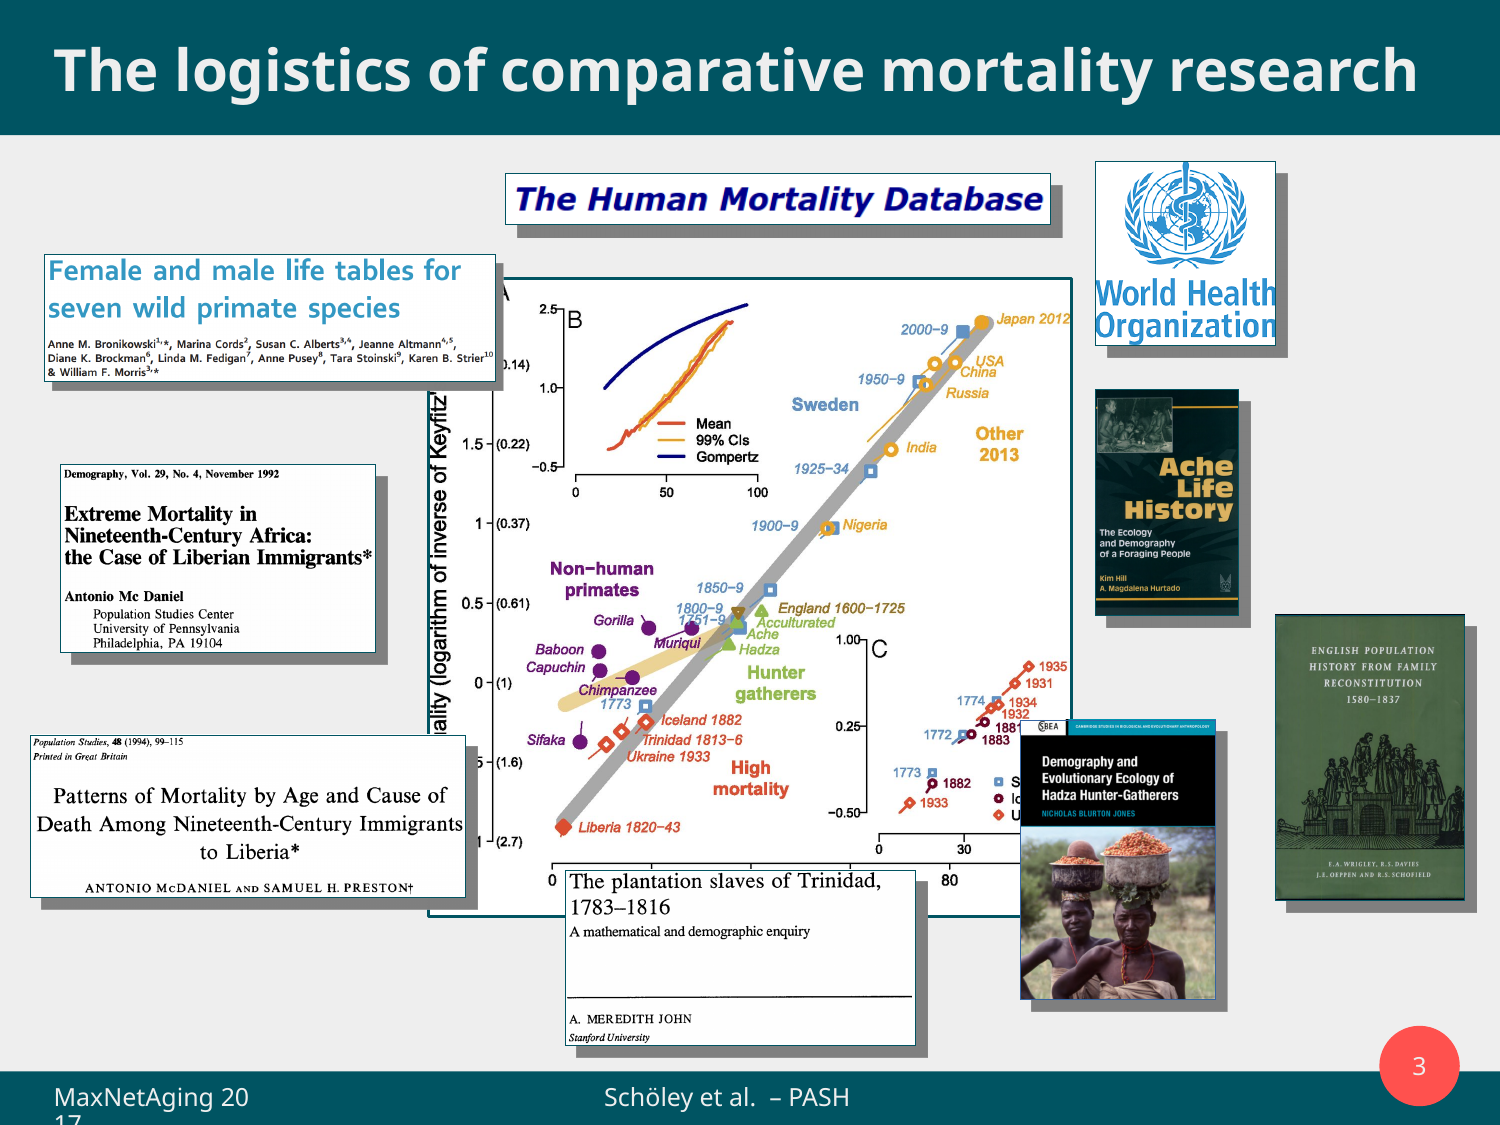

# The logistics of comparative mortality research
3
MaxNetAging 2017
Schöley et al. – PASH